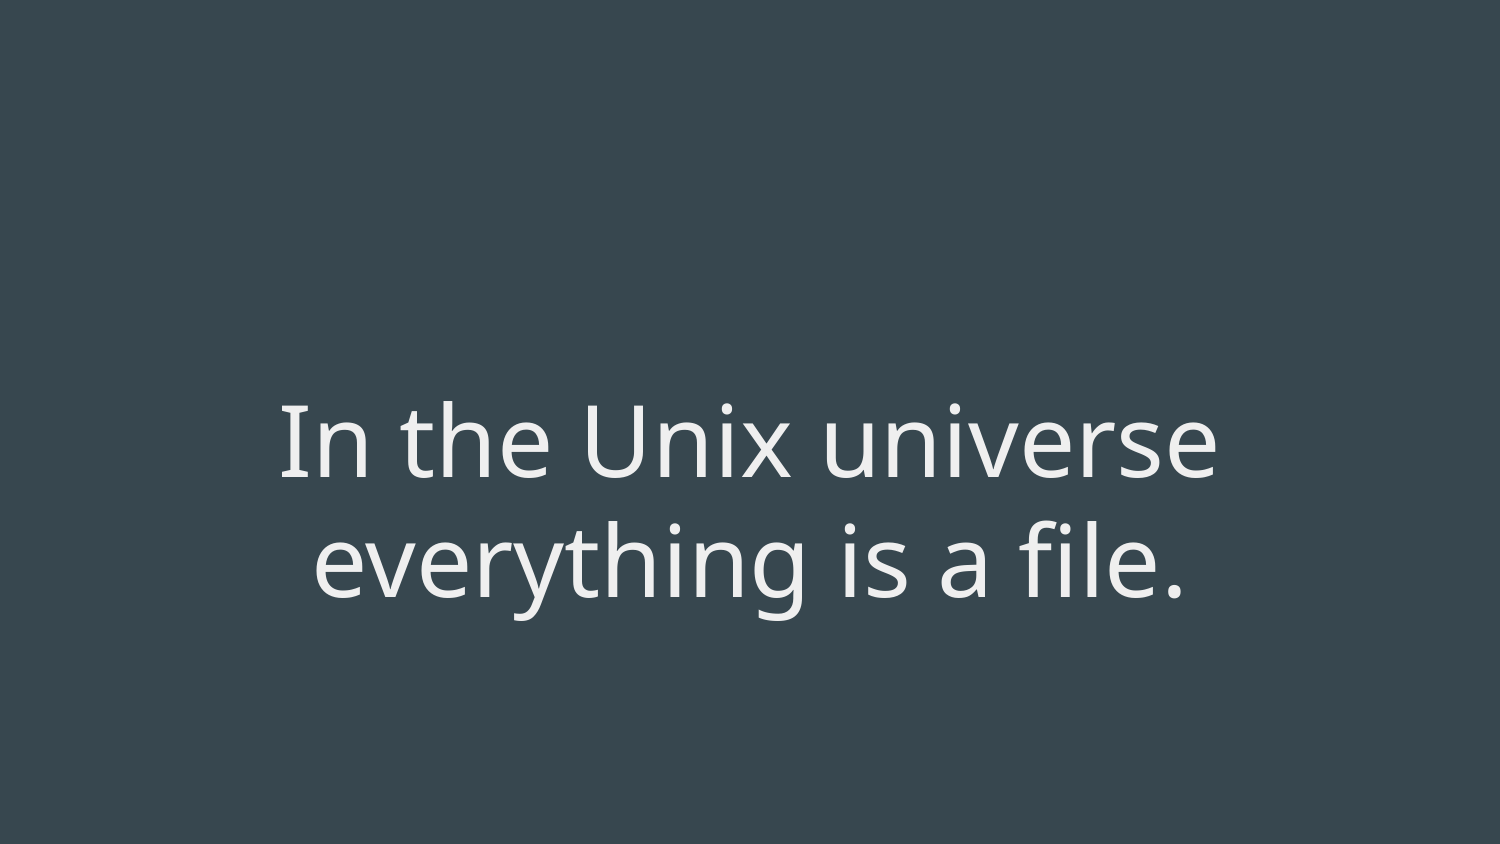

# In the Unix universe everything is a file.